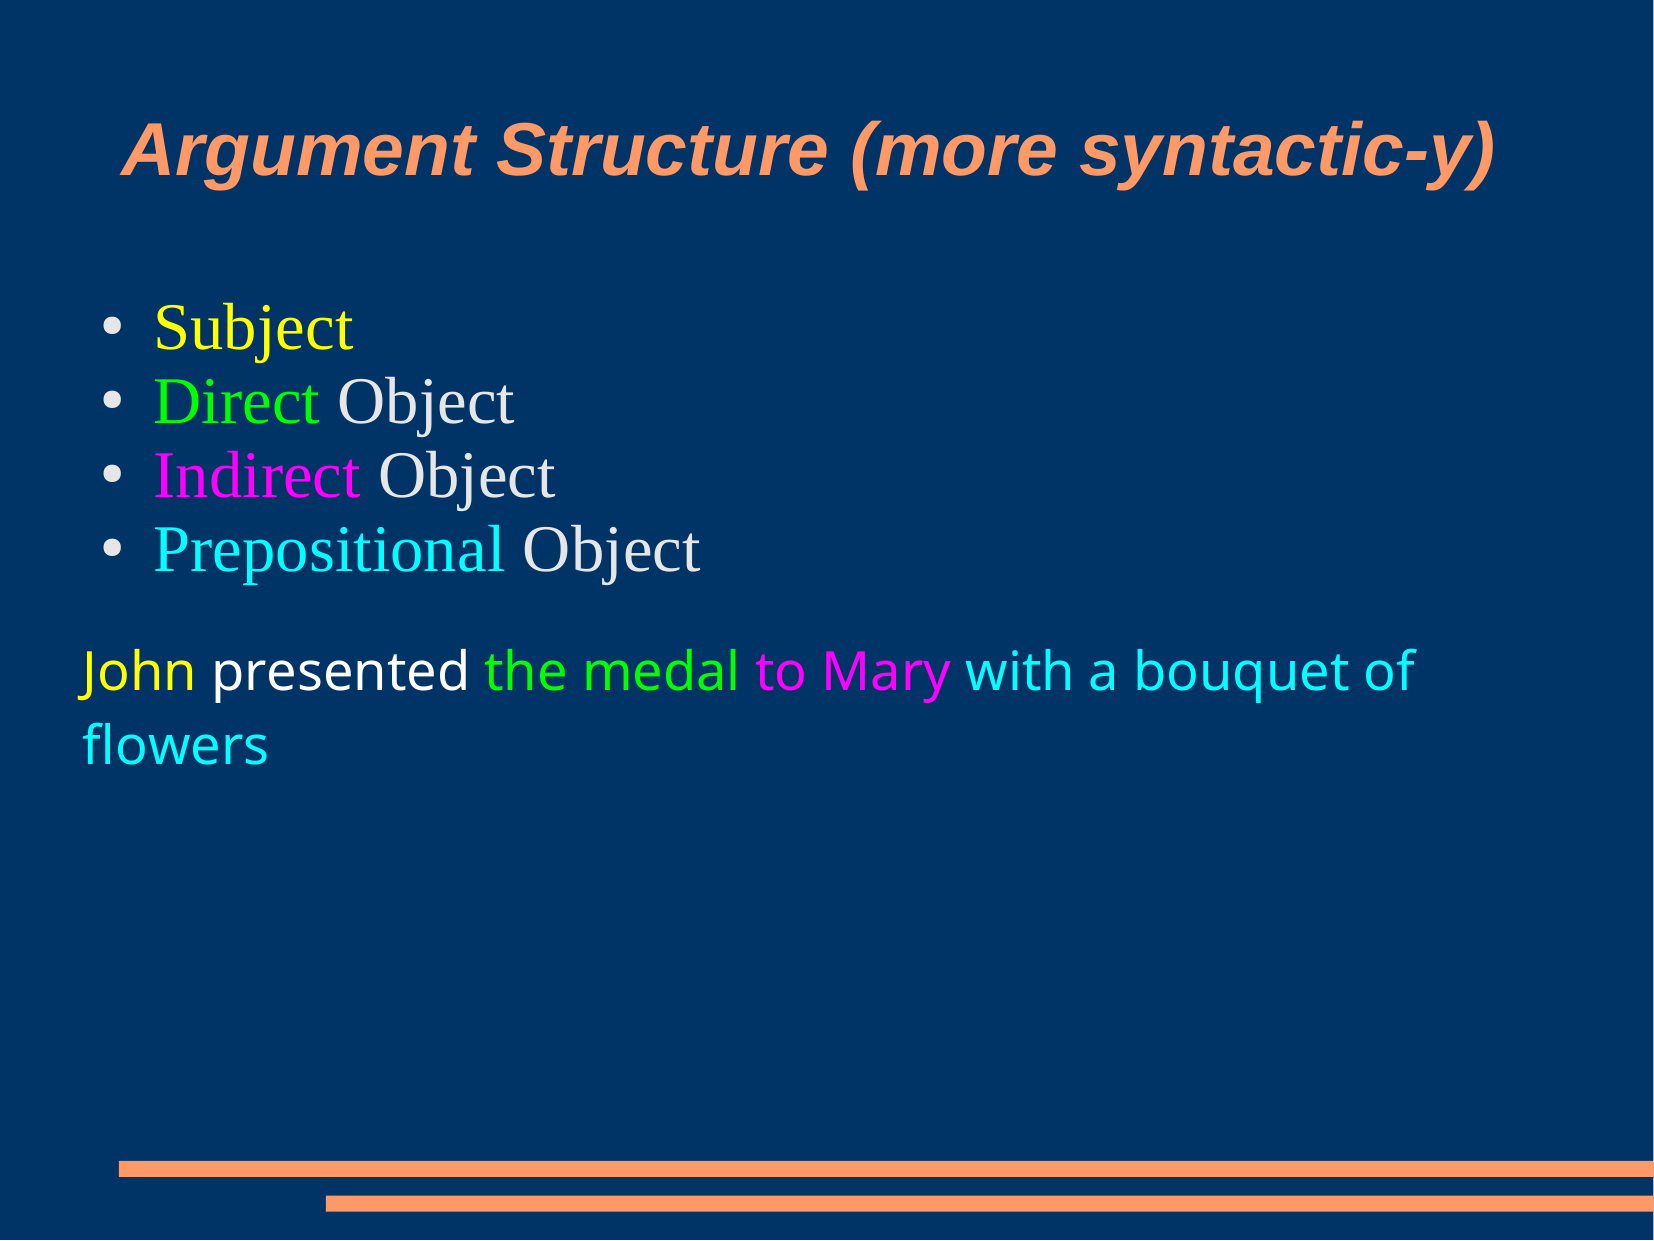

# Argument Structure (more syntactic-y)
Subject
Direct Object
Indirect Object
Prepositional Object
John presented the medal to Mary with a bouquet of flowers